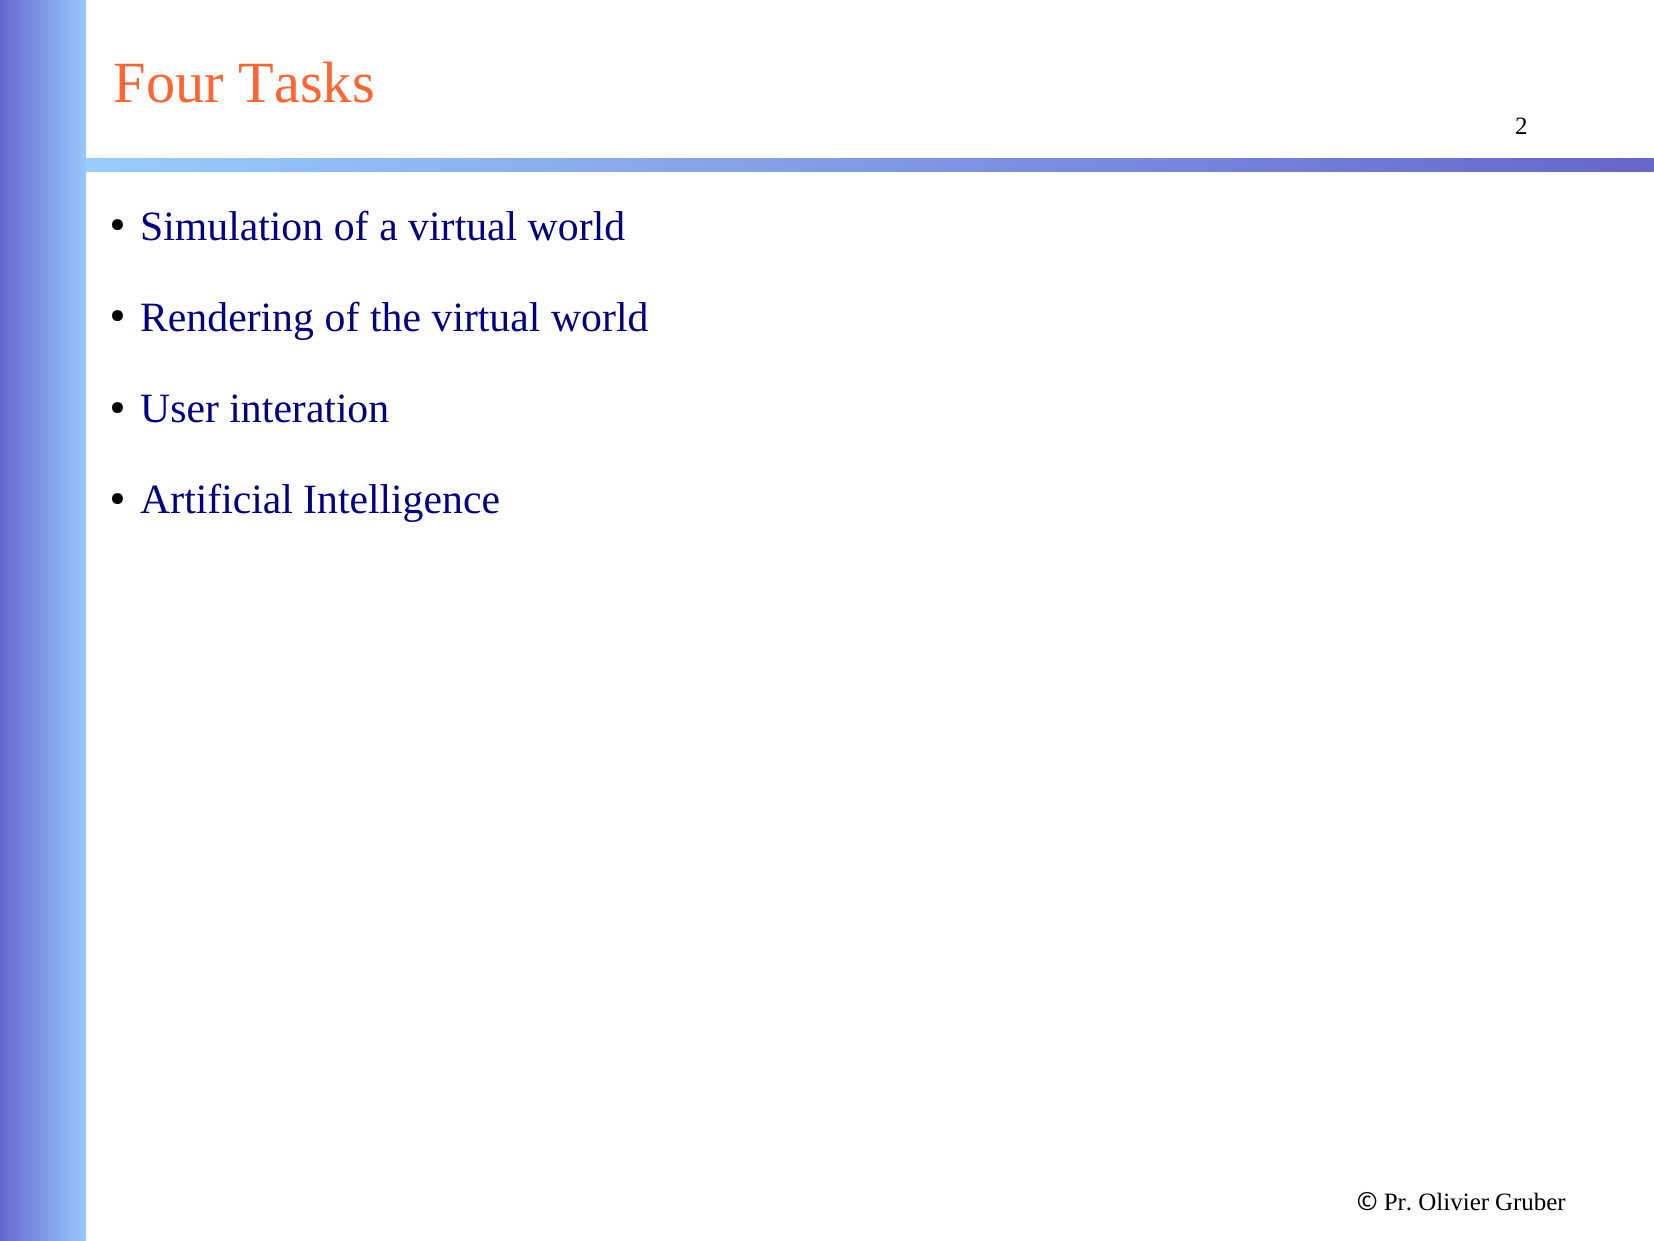

# Four Tasks
Simulation of a virtual world
Rendering of the virtual world
User interation
Artificial Intelligence